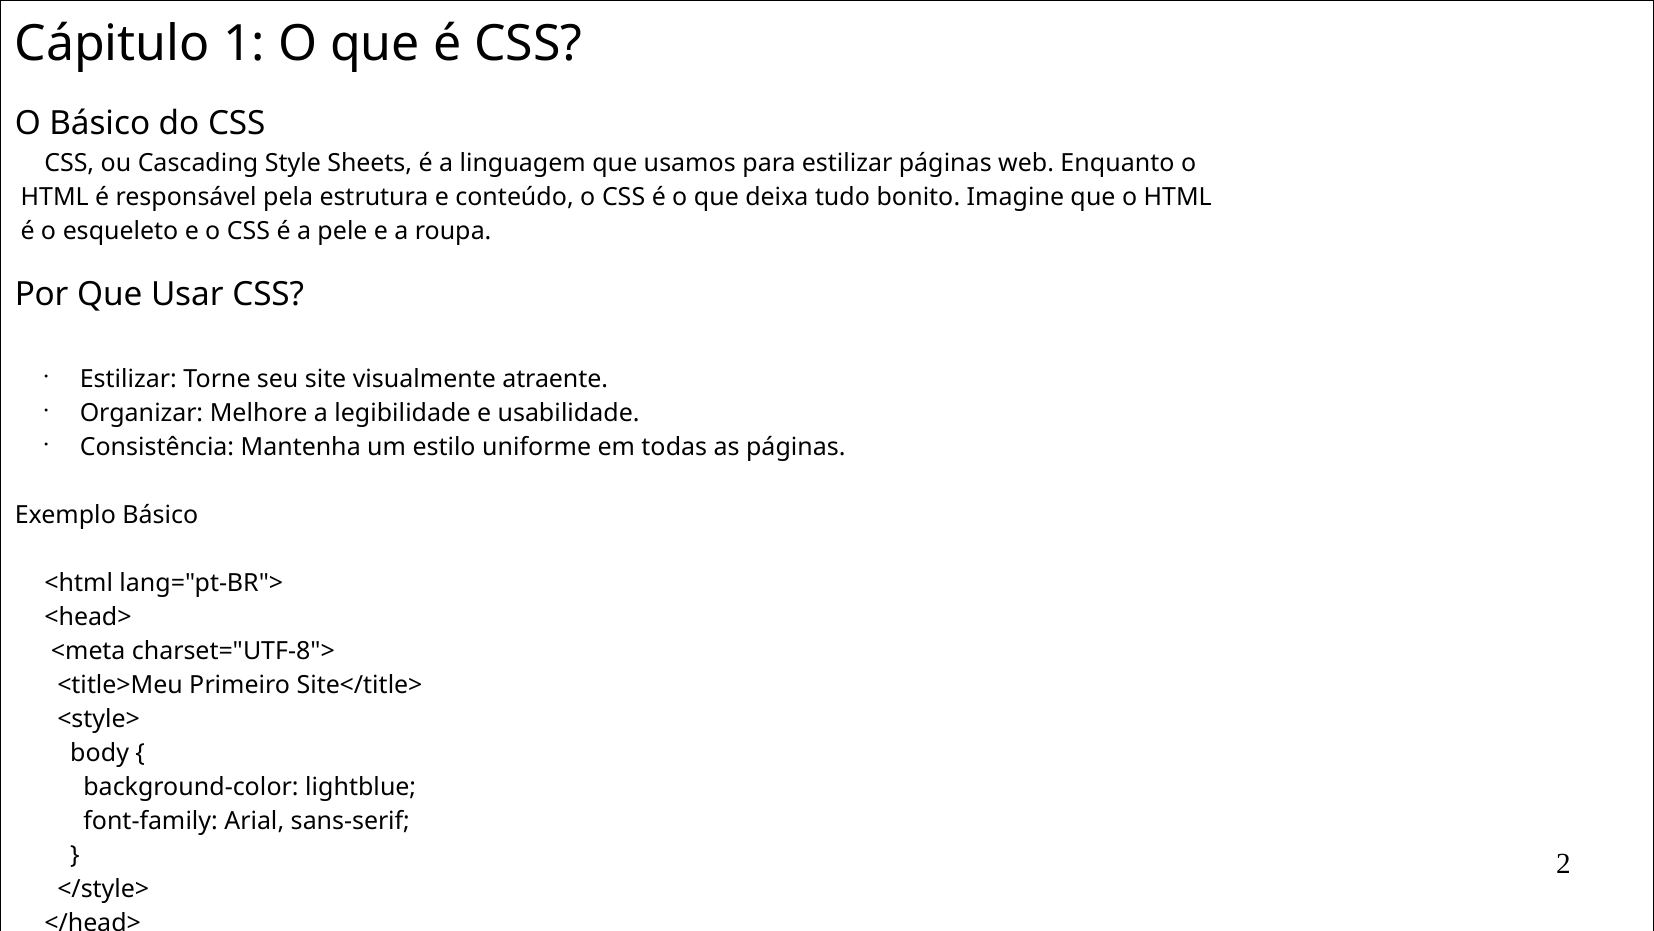

Cápitulo 1: O que é CSS?
O Básico do CSS
CSS, ou Cascading Style Sheets, é a linguagem que usamos para estilizar páginas web. Enquanto o
HTML é responsável pela estrutura e conteúdo, o CSS é o que deixa tudo bonito. Imagine que o HTML
é o esqueleto e o CSS é a pele e a roupa.
Por Que Usar CSS?
Estilizar: Torne seu site visualmente atraente.
Organizar: Melhore a legibilidade e usabilidade.
Consistência: Mantenha um estilo uniforme em todas as páginas.
Exemplo Básico
<html lang="pt-BR">
<head>
 <meta charset="UTF-8">
 <title>Meu Primeiro Site</title>
 <style>
 body {
 background-color: lightblue;
 font-family: Arial, sans-serif;
 }
 </style>
</head>
<body>
 <h1>Bem-vindo ao Meu Site!</h1>
 <p>Este é meu primeiro site estilizado com CSS.</p>
</body>
</html>
2